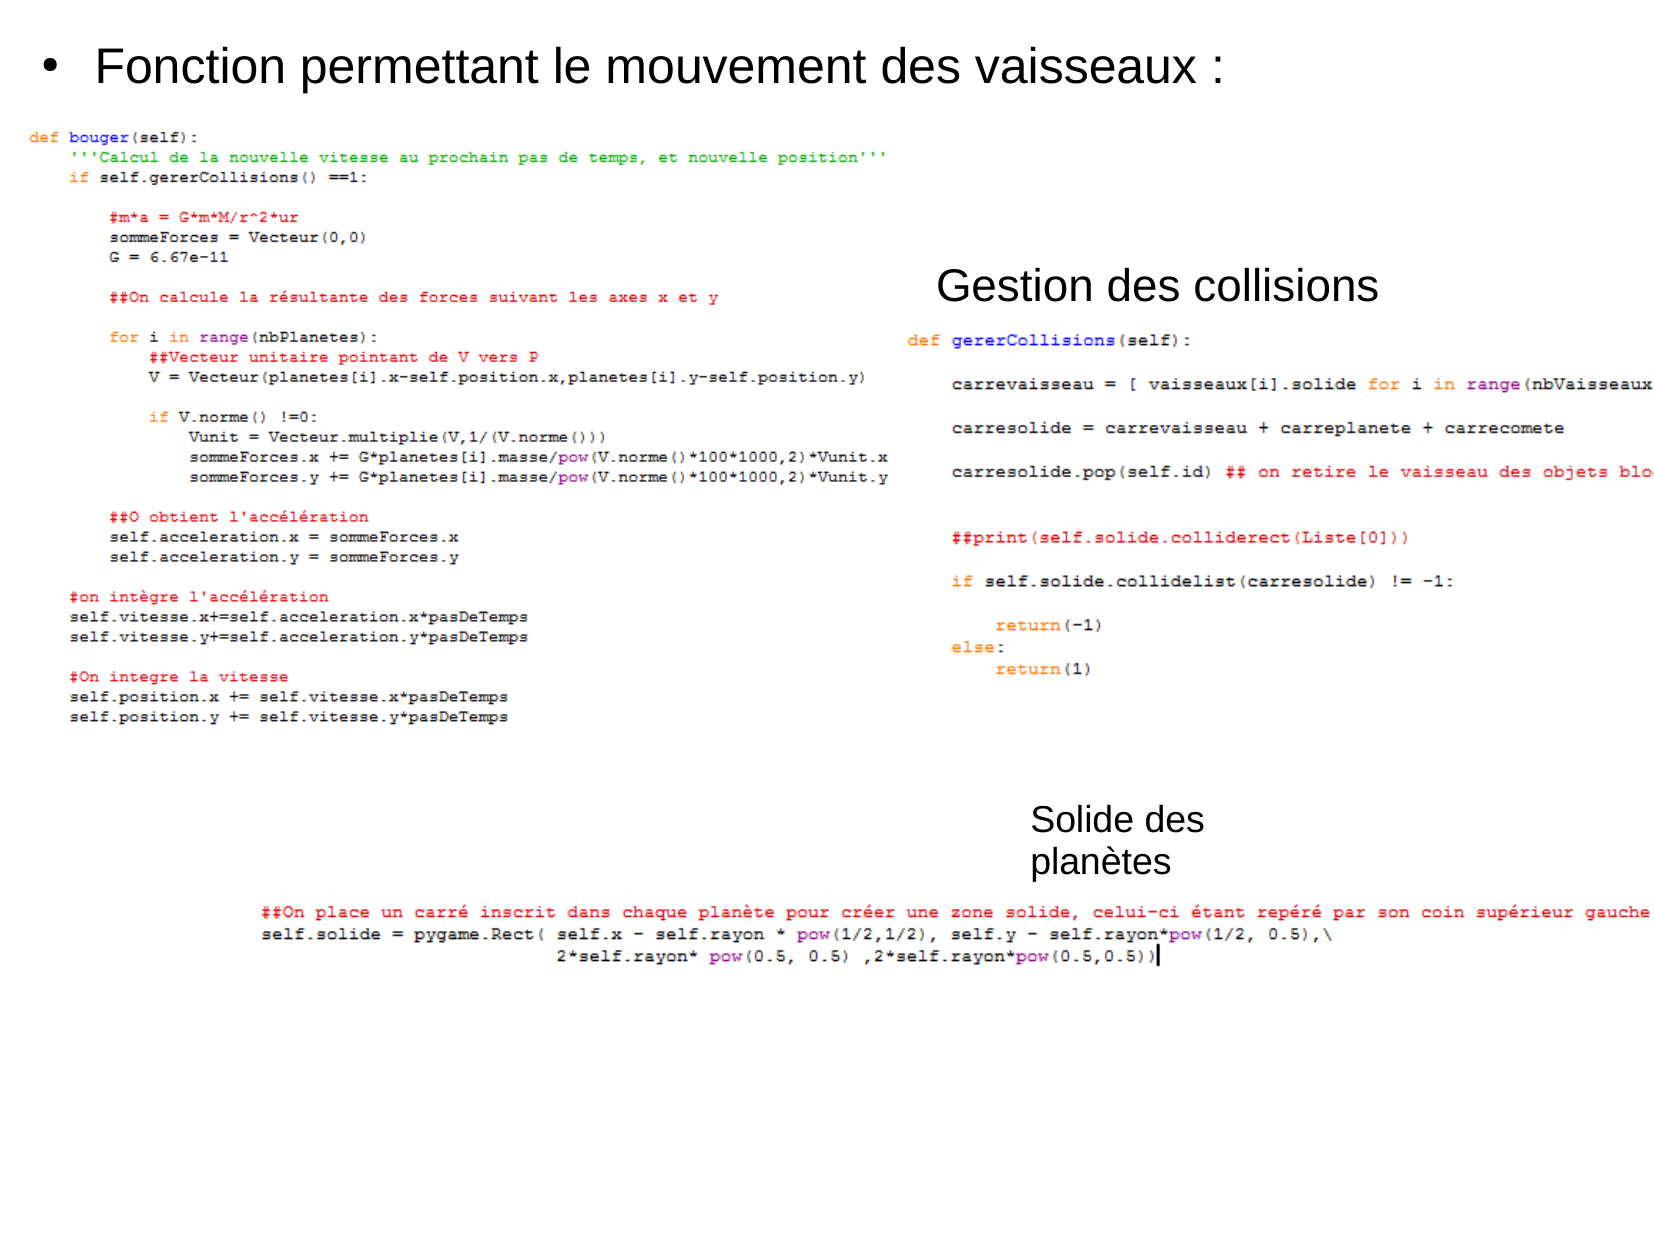

# Fonction permettant le mouvement des vaisseaux :
Gestion des collisions
Solide des planètes